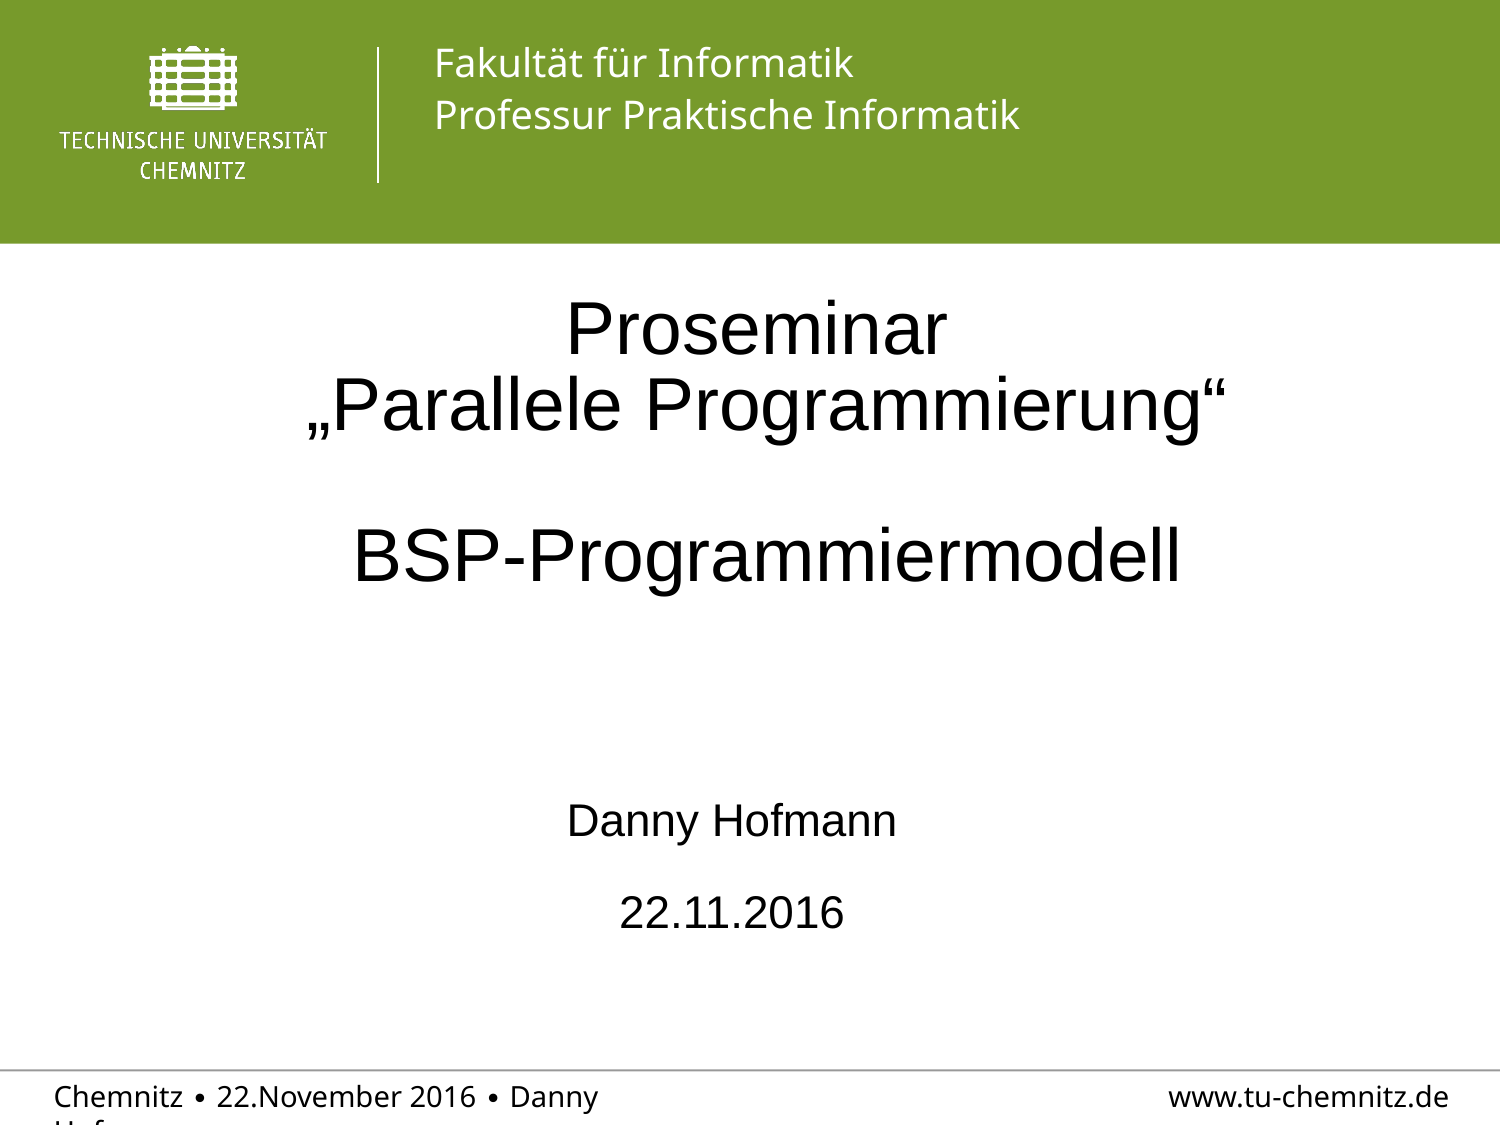

# Proseminar „Parallele Programmierung“ BSP-Programmiermodell
Danny Hofmann
22.11.2016